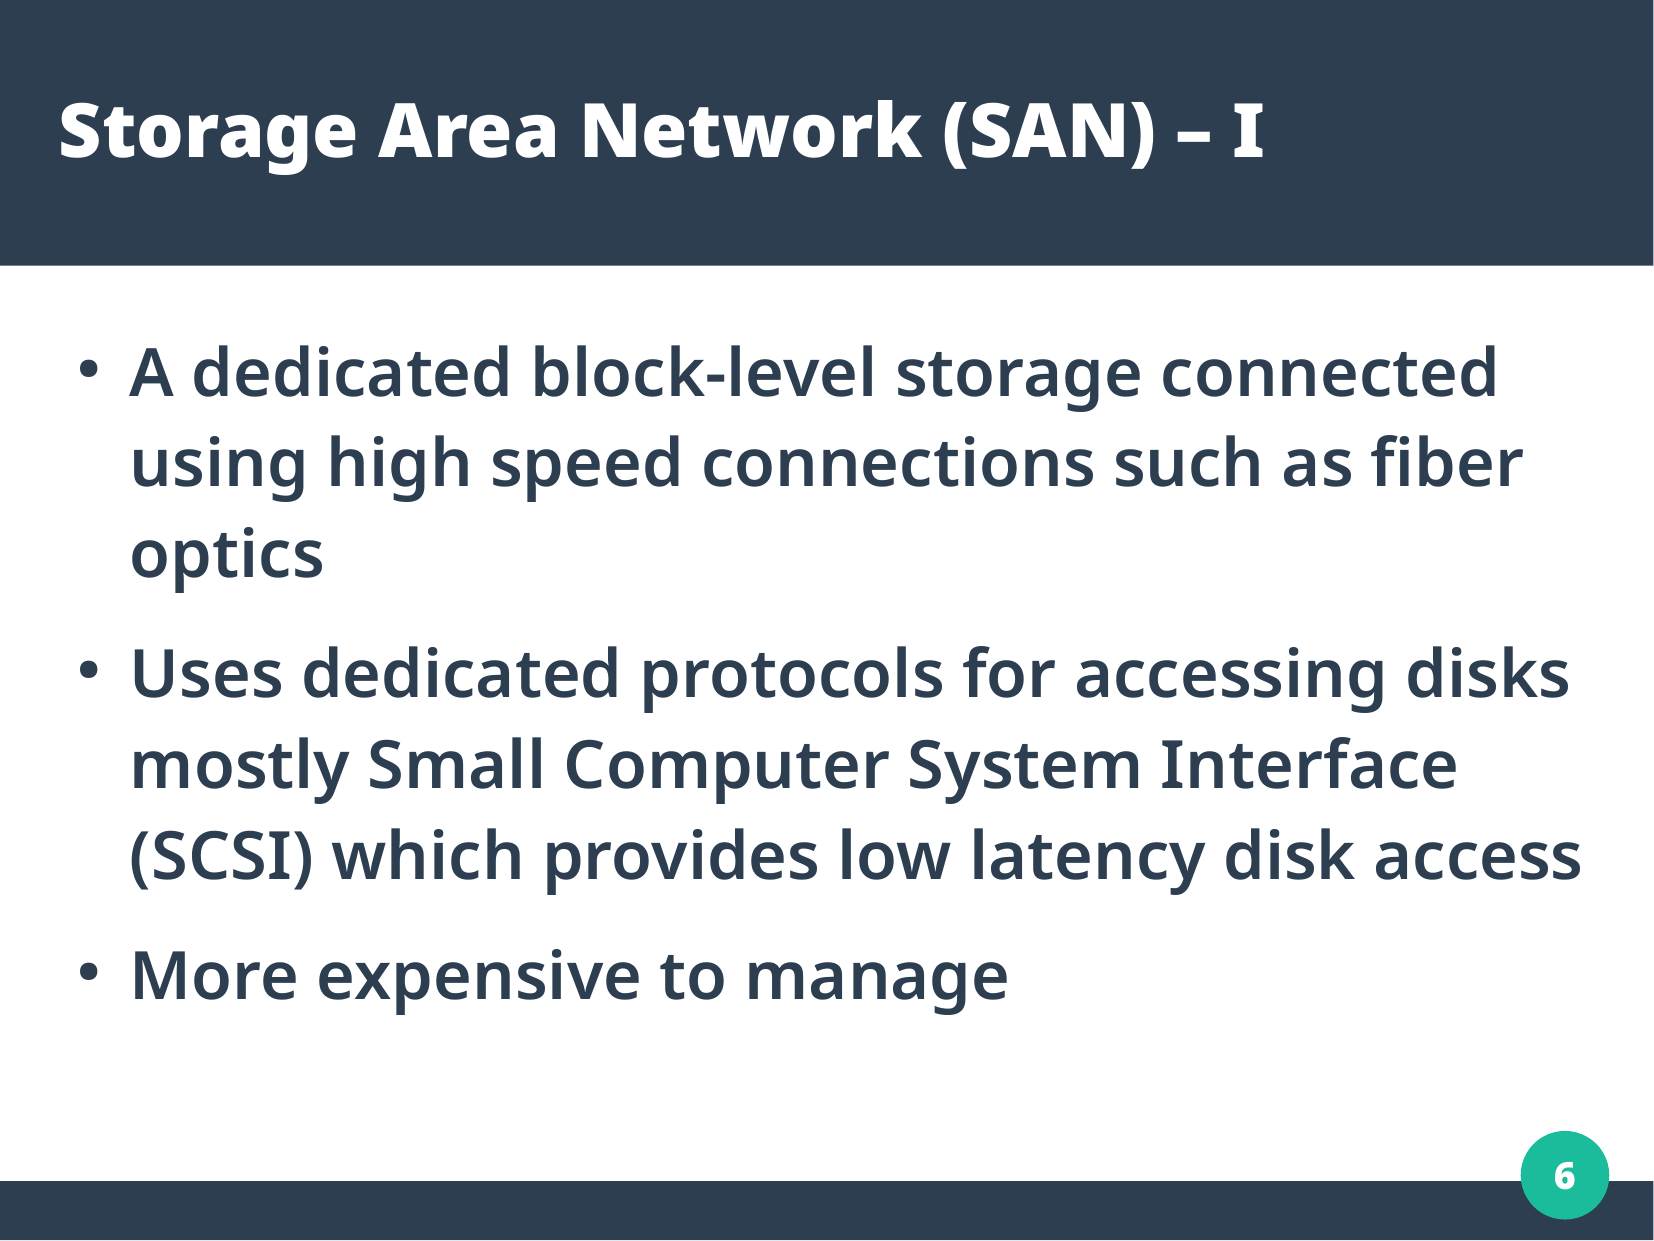

# Storage Area Network (SAN) – I
A dedicated block-level storage connected using high speed connections such as fiber optics
Uses dedicated protocols for accessing disks mostly Small Computer System Interface (SCSI) which provides low latency disk access
More expensive to manage
6